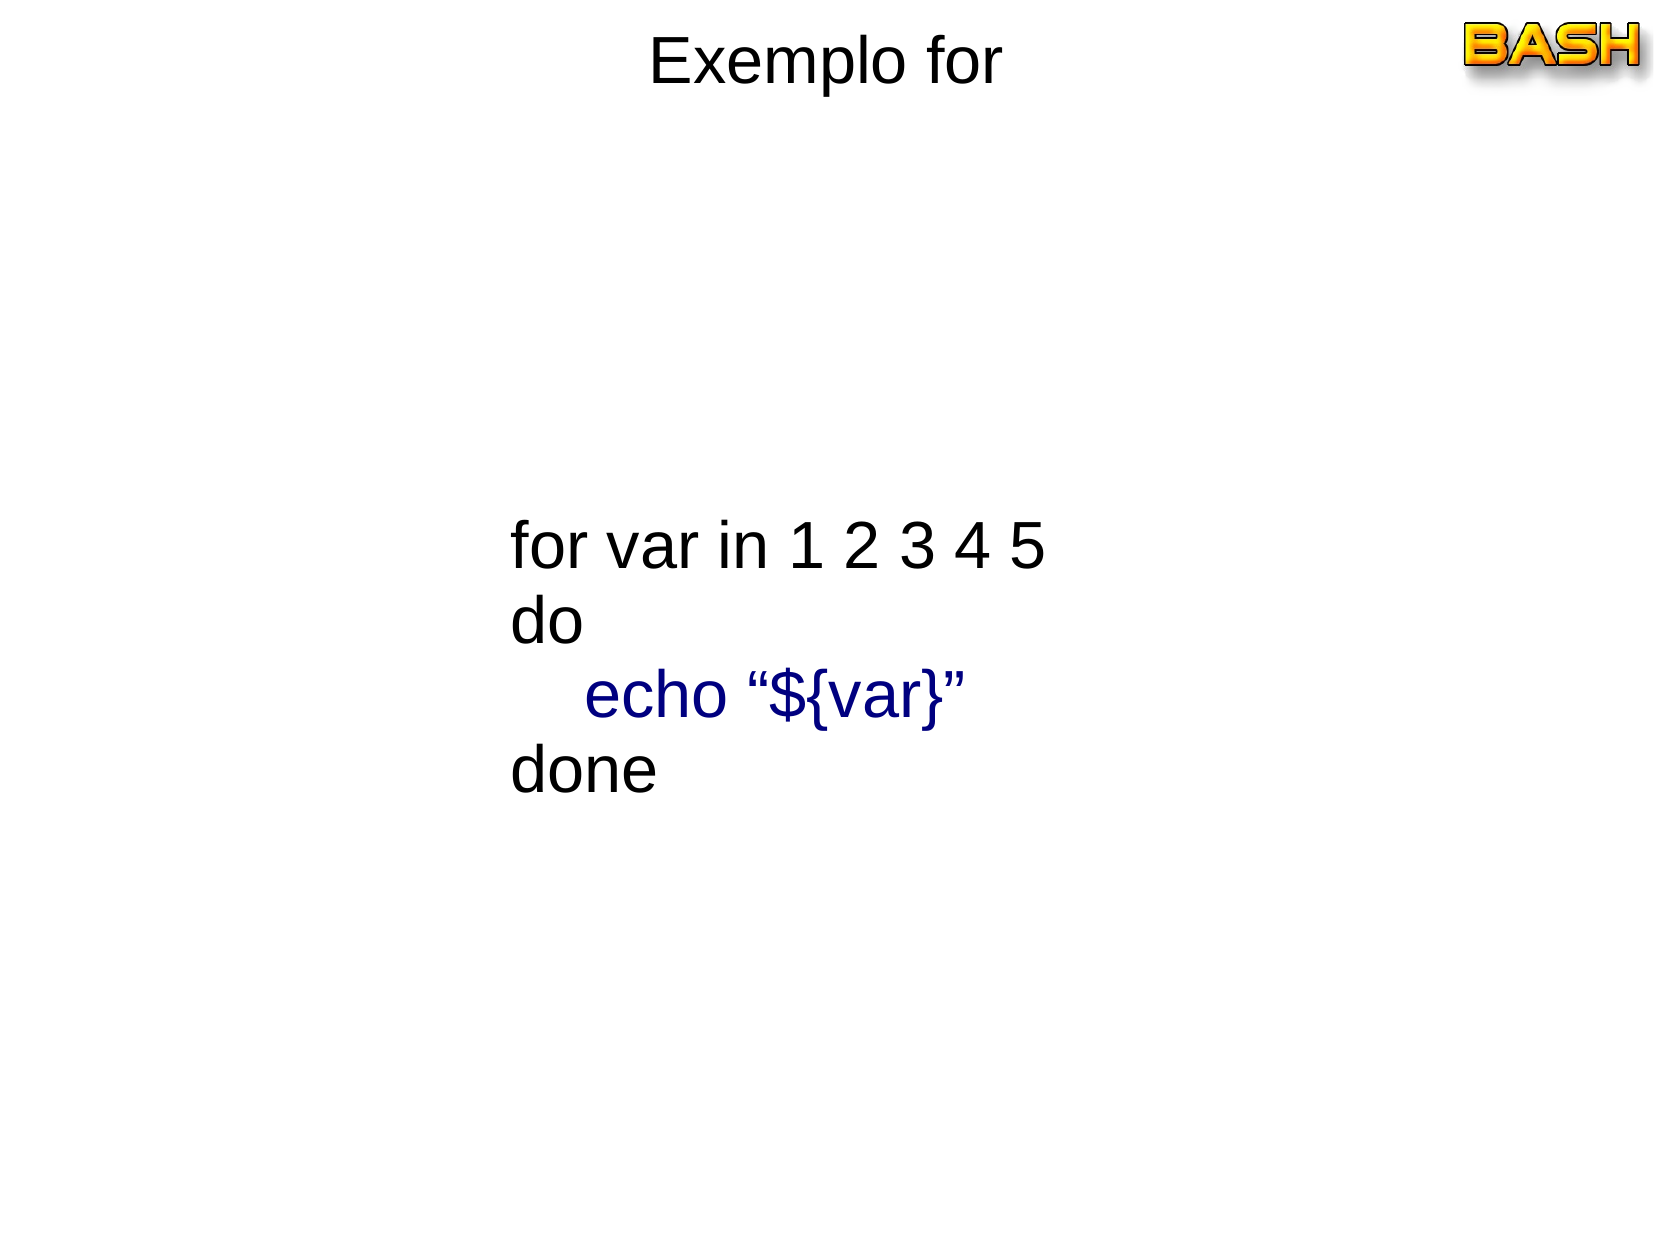

# Exemplo for
for var in 1 2 3 4 5
do
	echo “${var}”
done